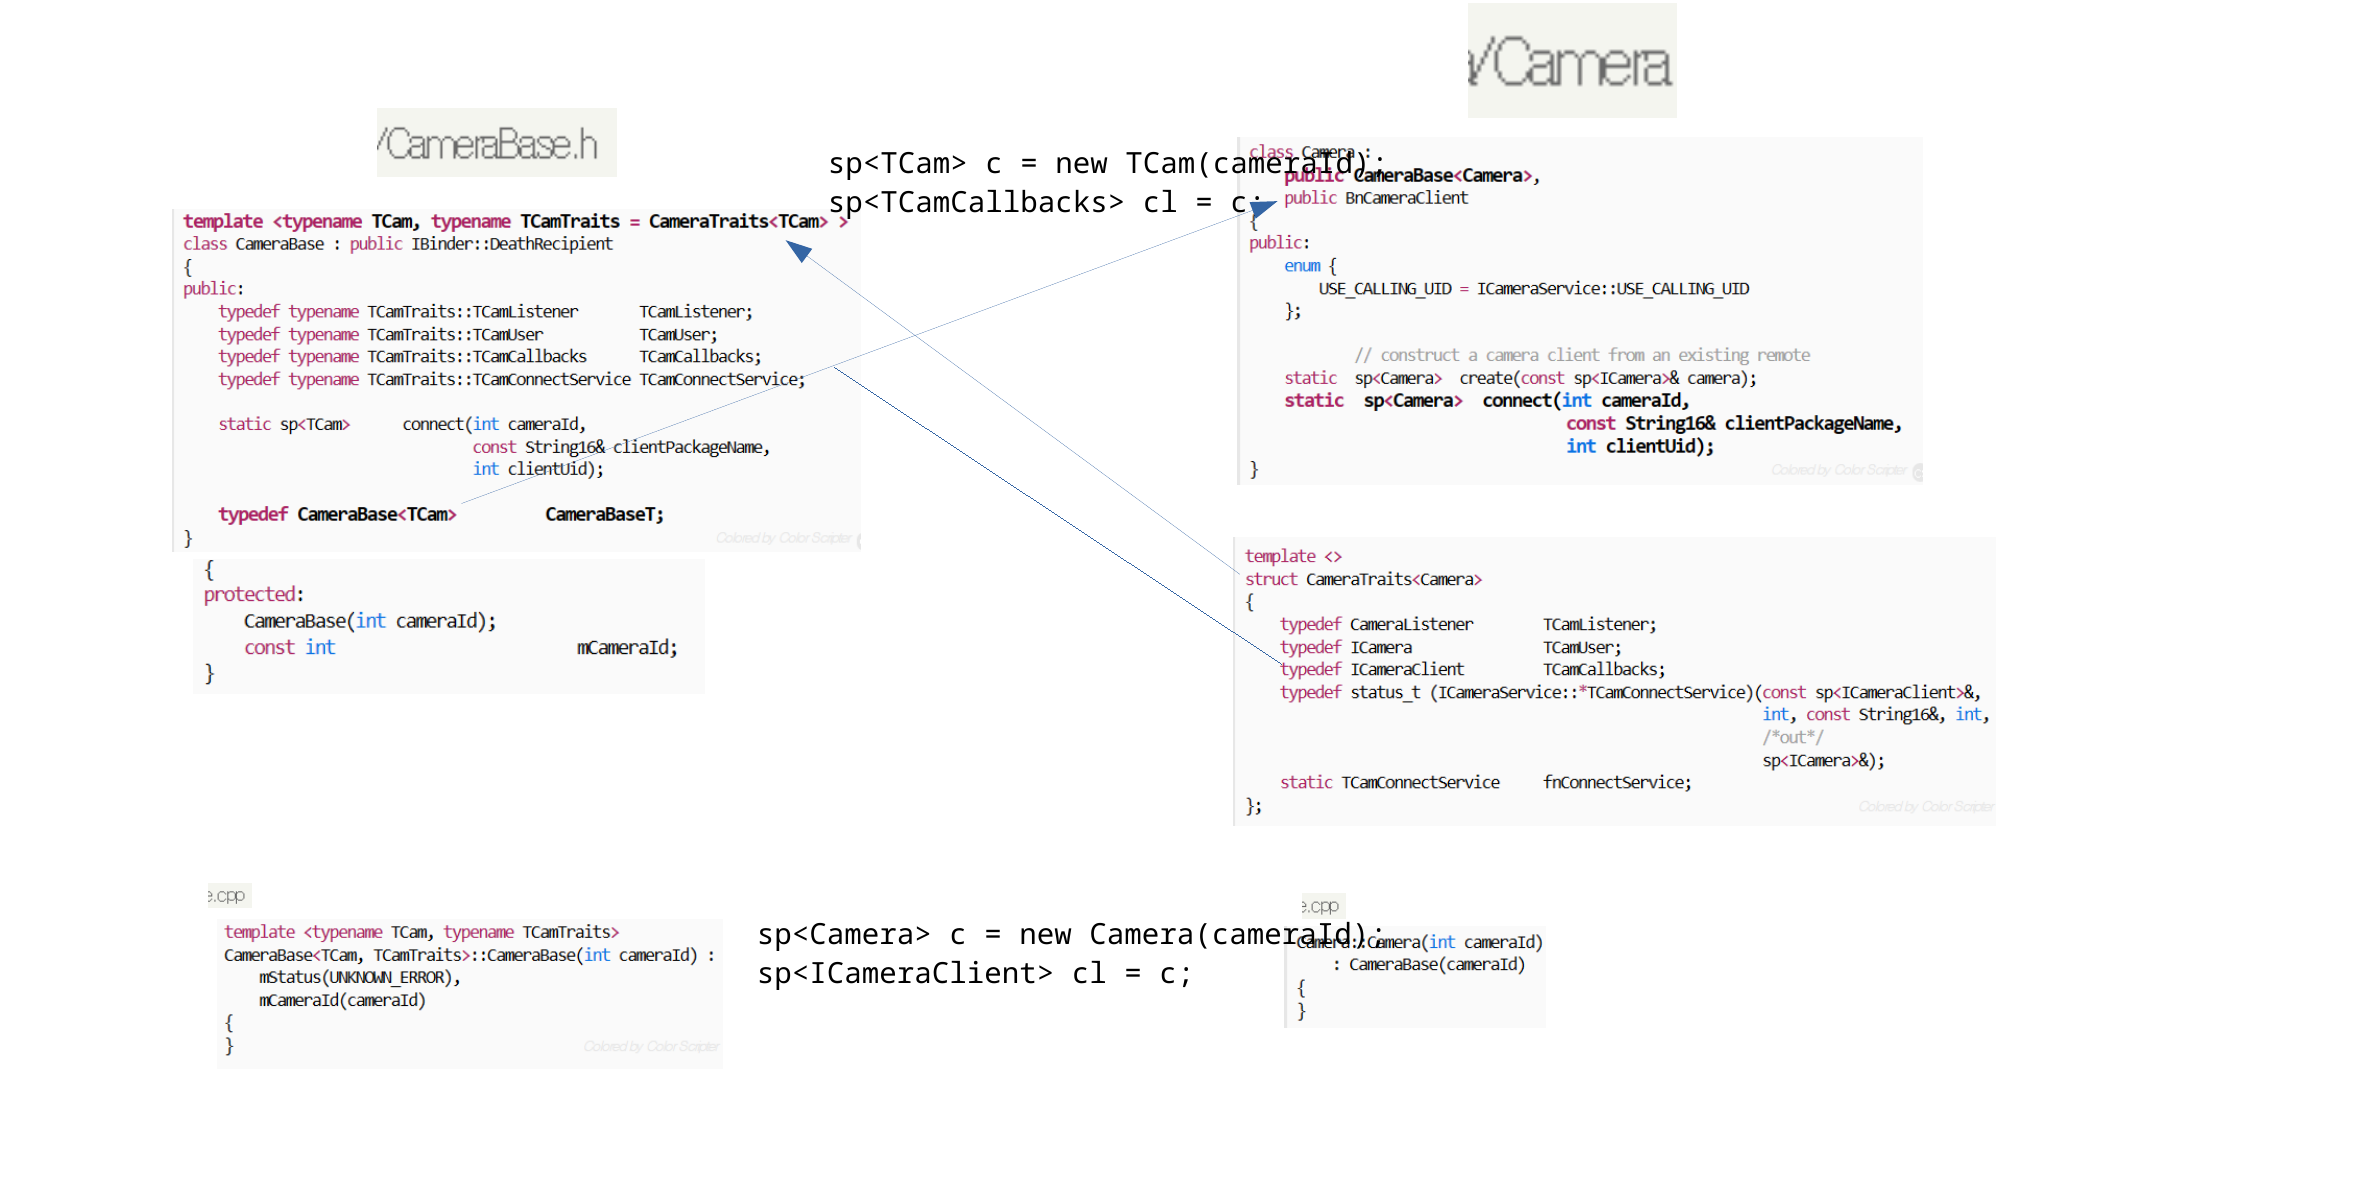

sp<TCam> c = new TCam(cameraId);
sp<TCamCallbacks> cl = c;
sp<Camera> c = new Camera(cameraId);
sp<ICameraClient> cl = c;